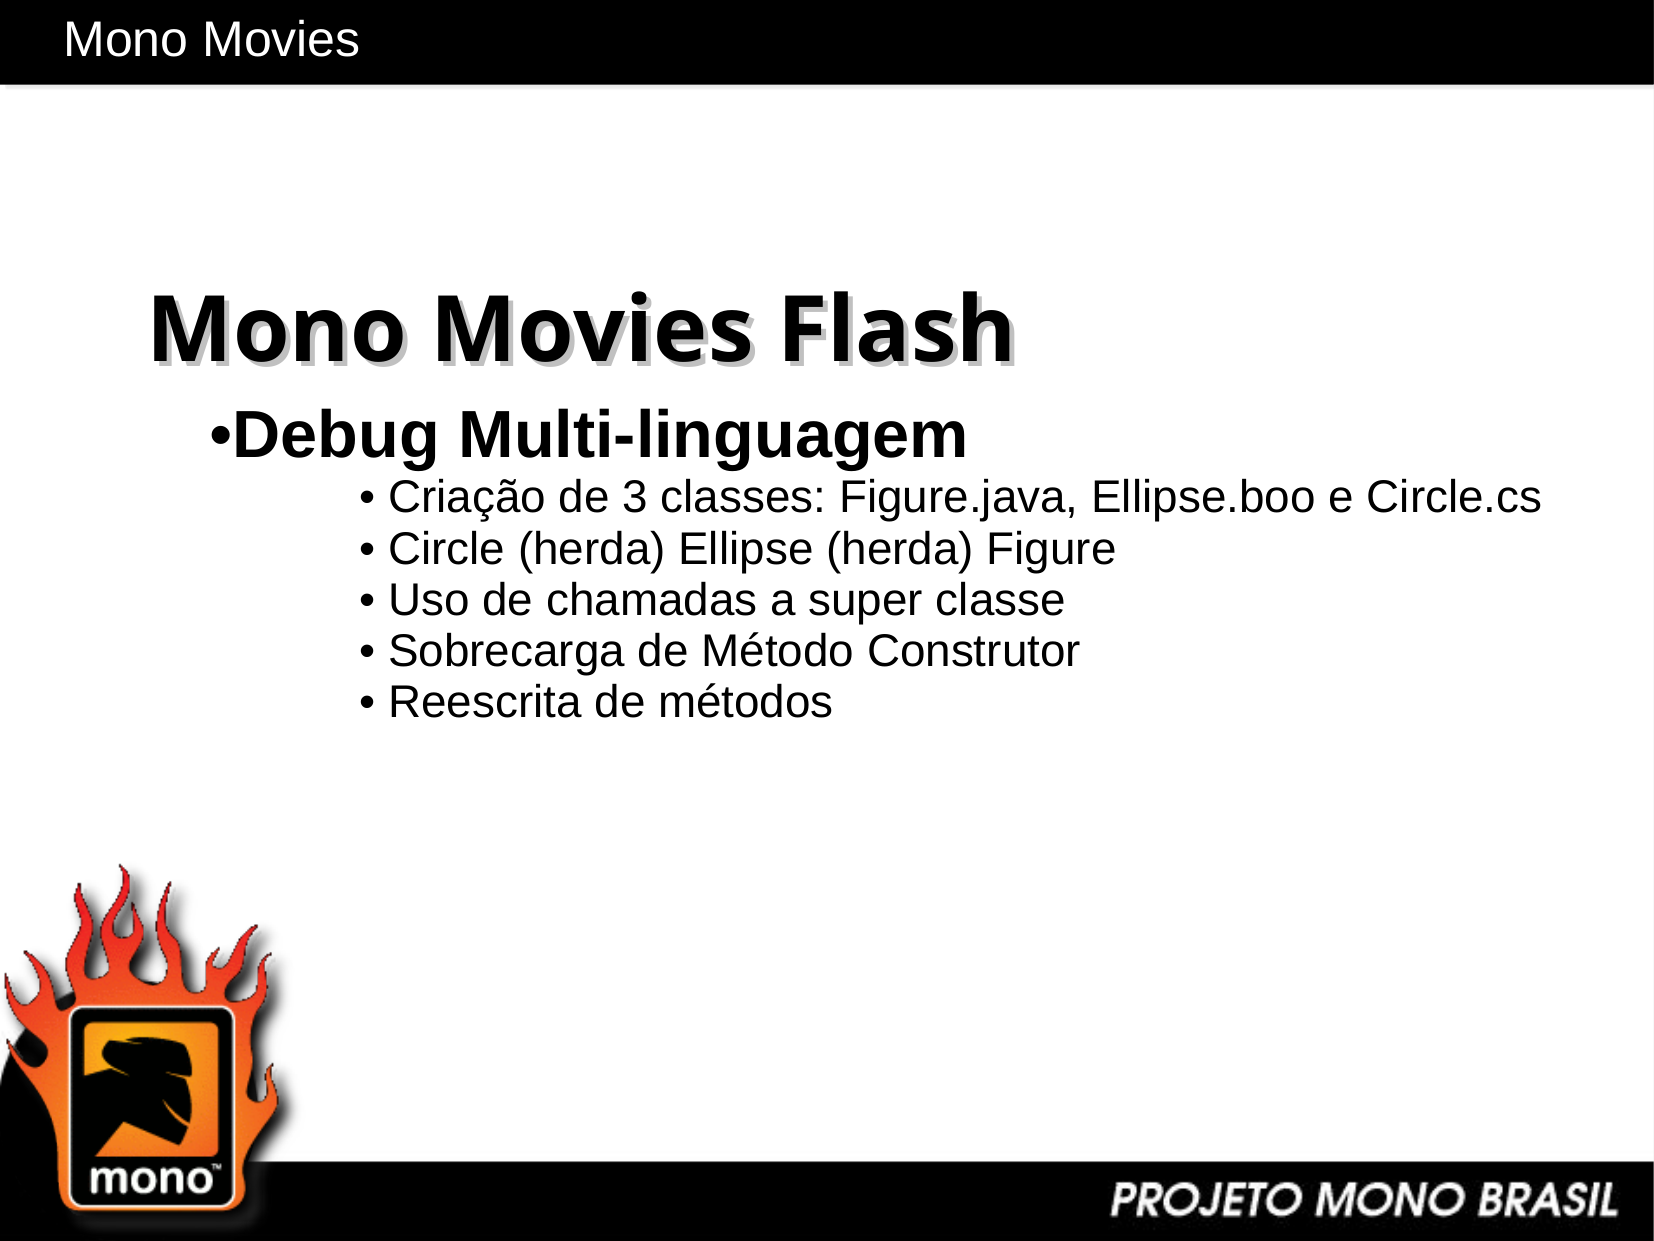

Mono Movies
Mono Movies Flash
Debug Multi-linguagem
 Criação de 3 classes: Figure.java, Ellipse.boo e Circle.cs
 Circle (herda) Ellipse (herda) Figure
 Uso de chamadas a super classe
 Sobrecarga de Método Construtor
 Reescrita de métodos